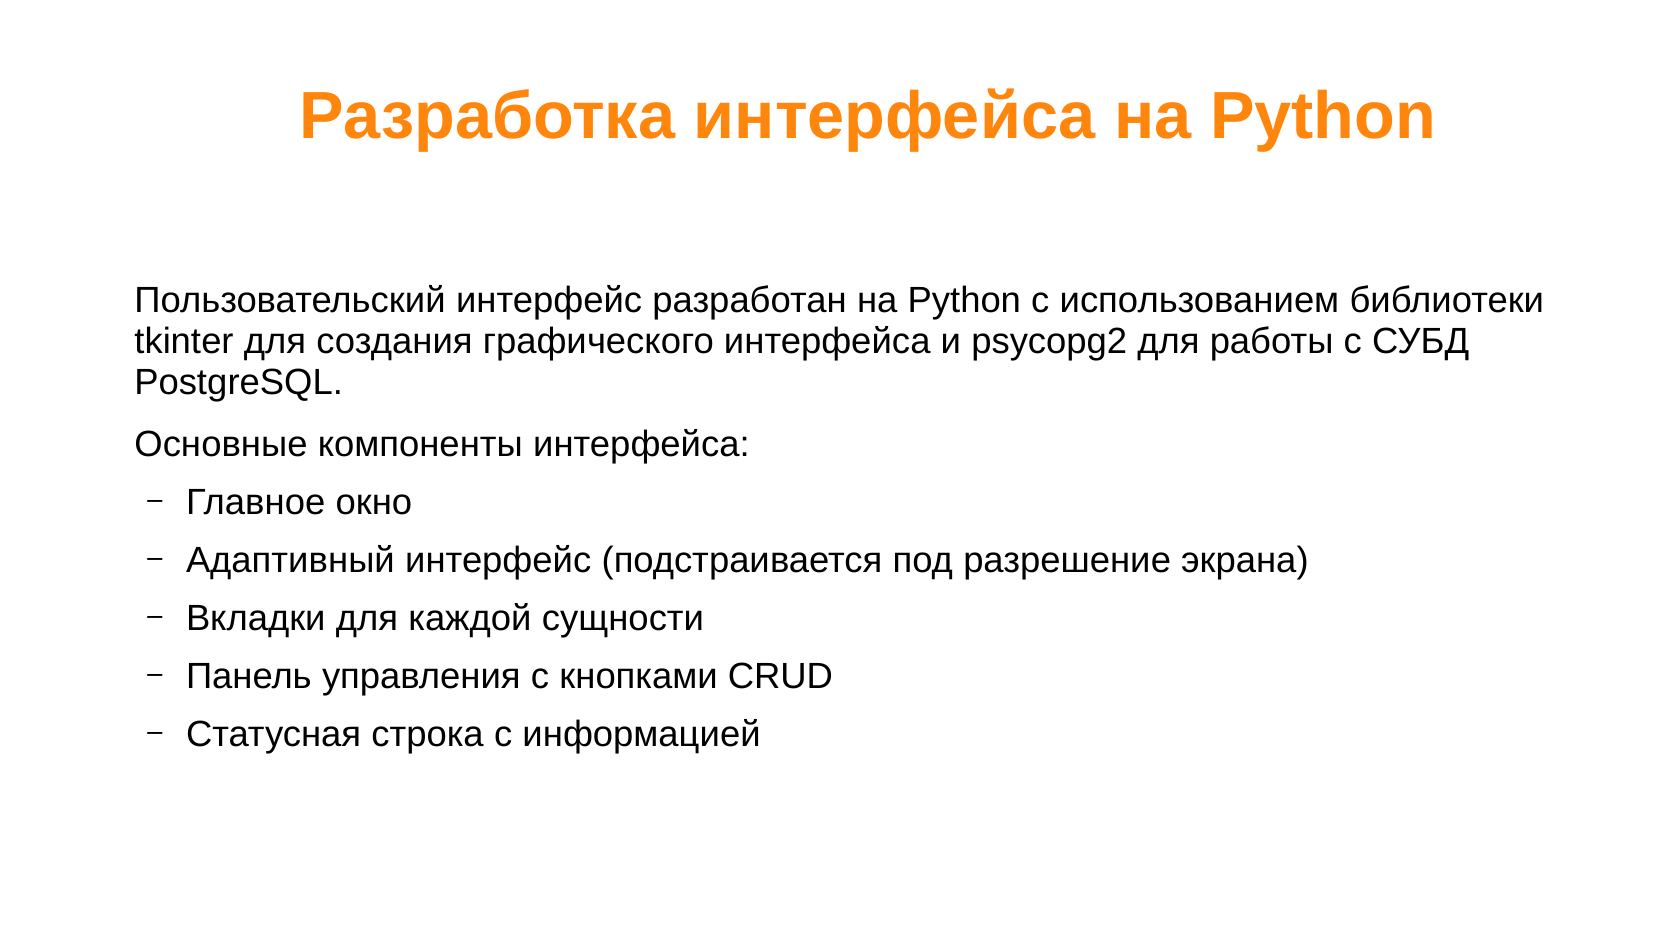

# Разработка интерфейса на Python
Пользовательский интерфейс разработан на Python с использованием библиотеки tkinter для создания графического интерфейса и psycopg2 для работы с СУБД PostgreSQL.
Основные компоненты интерфейса:
Главное окно
Адаптивный интерфейс (подстраивается под разрешение экрана)
Вкладки для каждой сущности
Панель управления с кнопками CRUD
Статусная строка с информацией